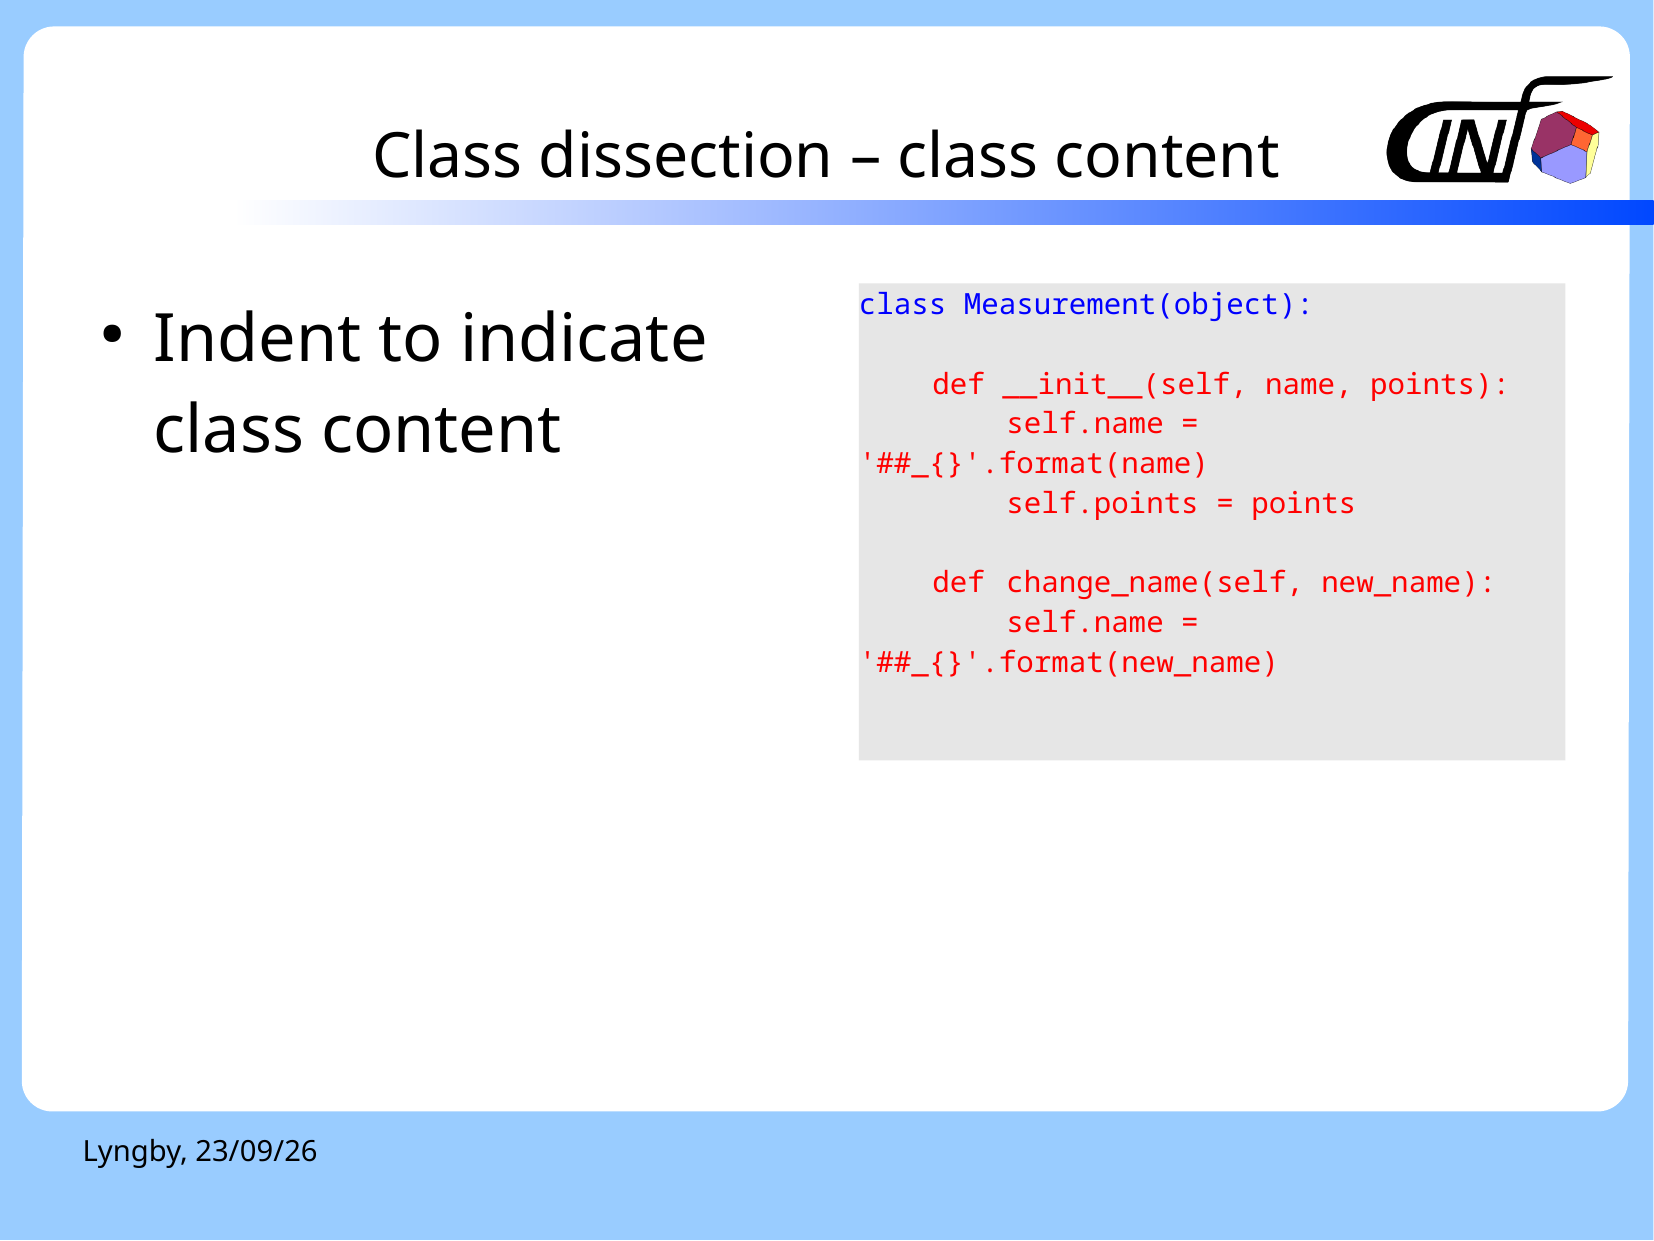

# Class dissection – class content
class Measurement(object):
	def __init__(self, name, points):
		self.name = '##_{}'.format(name)
		self.points = points
	def	change_name(self, new_name):
		self.name = '##_{}'.format(new_name)
Indent to indicate class content